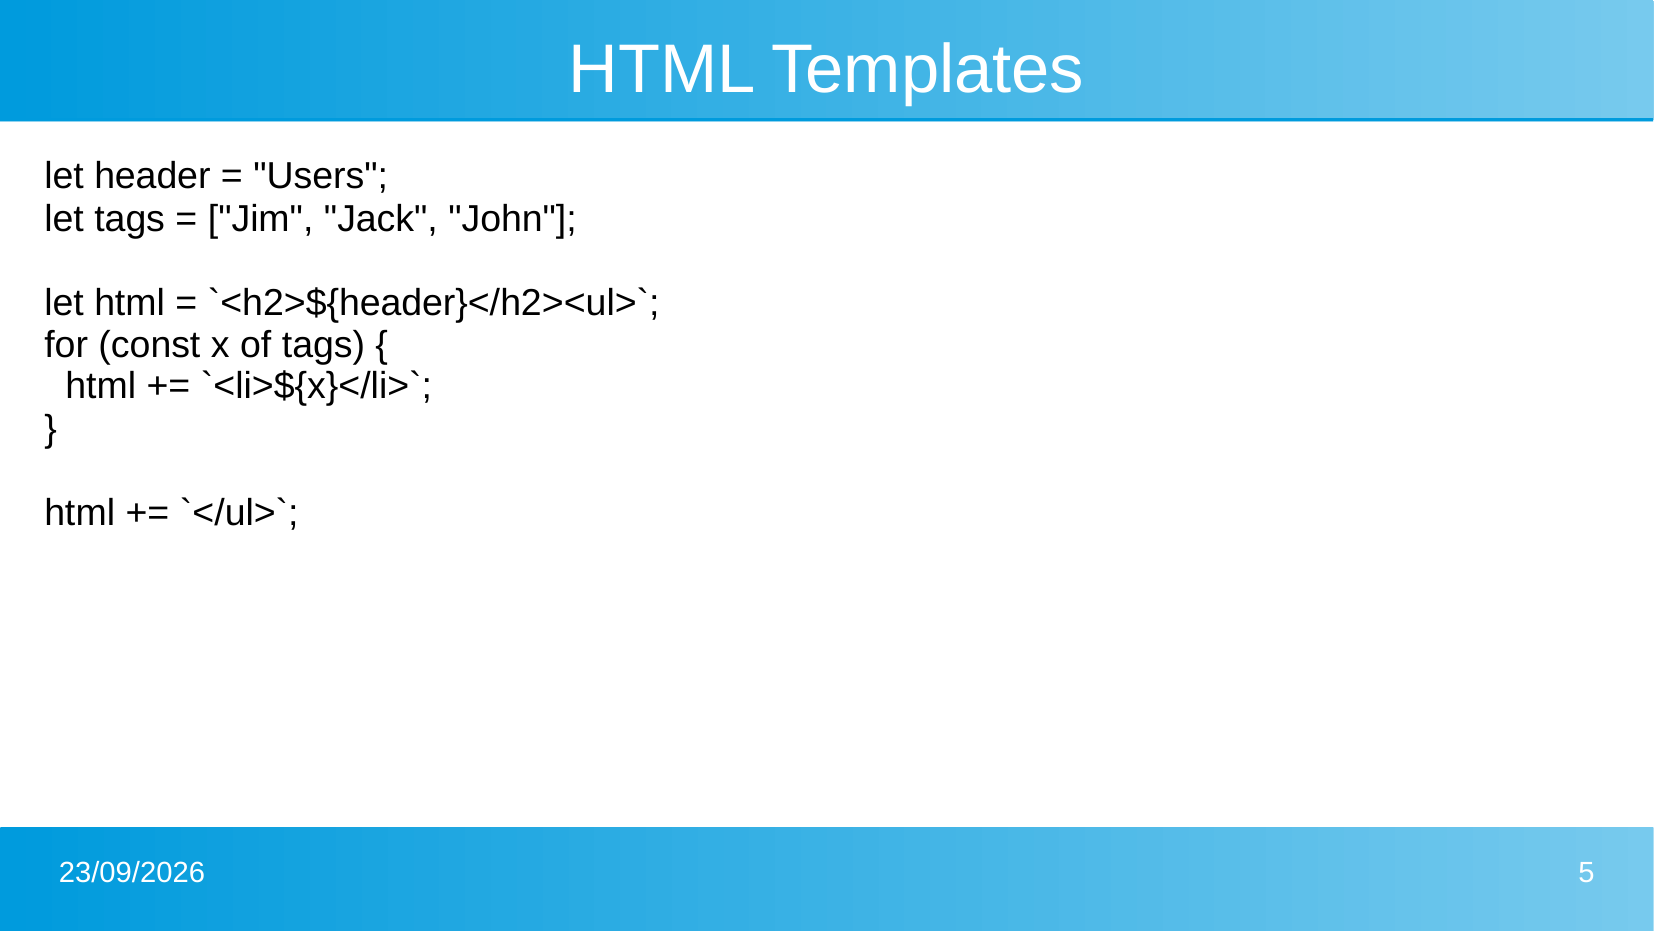

# HTML Templates
let header = "Users";
let tags = ["Jim", "Jack", "John"];
let html = `<h2>${header}</h2><ul>`;
for (const x of tags) {
 html += `<li>${x}</li>`;
}
html += `</ul>`;
5